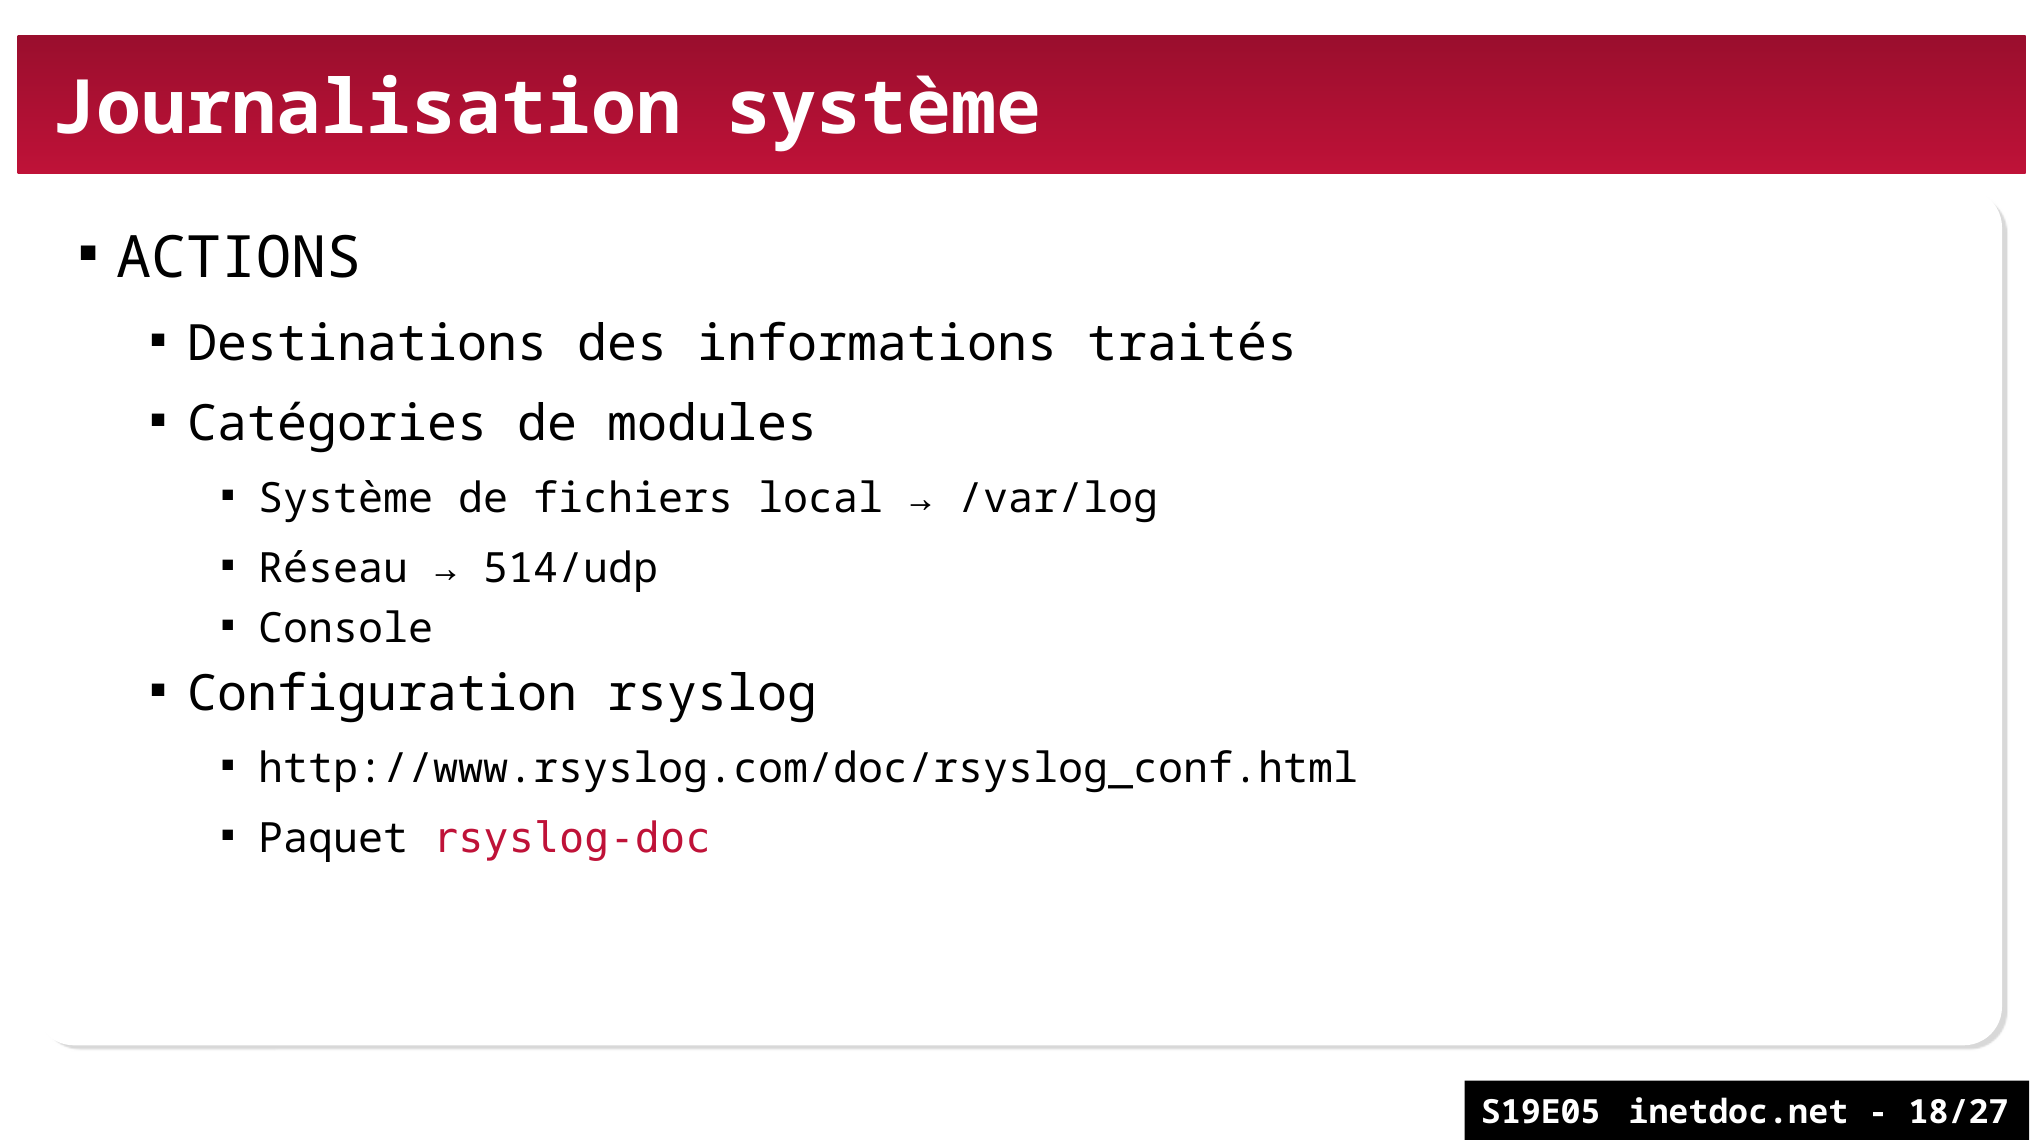

Journalisation système
ACTIONS
Destinations des informations traités
Catégories de modules
Système de fichiers local → /var/log
Réseau → 514/udp
Console
Configuration rsyslog
http://www.rsyslog.com/doc/rsyslog_conf.html
Paquet rsyslog-doc
S19E05	inetdoc.net - /27